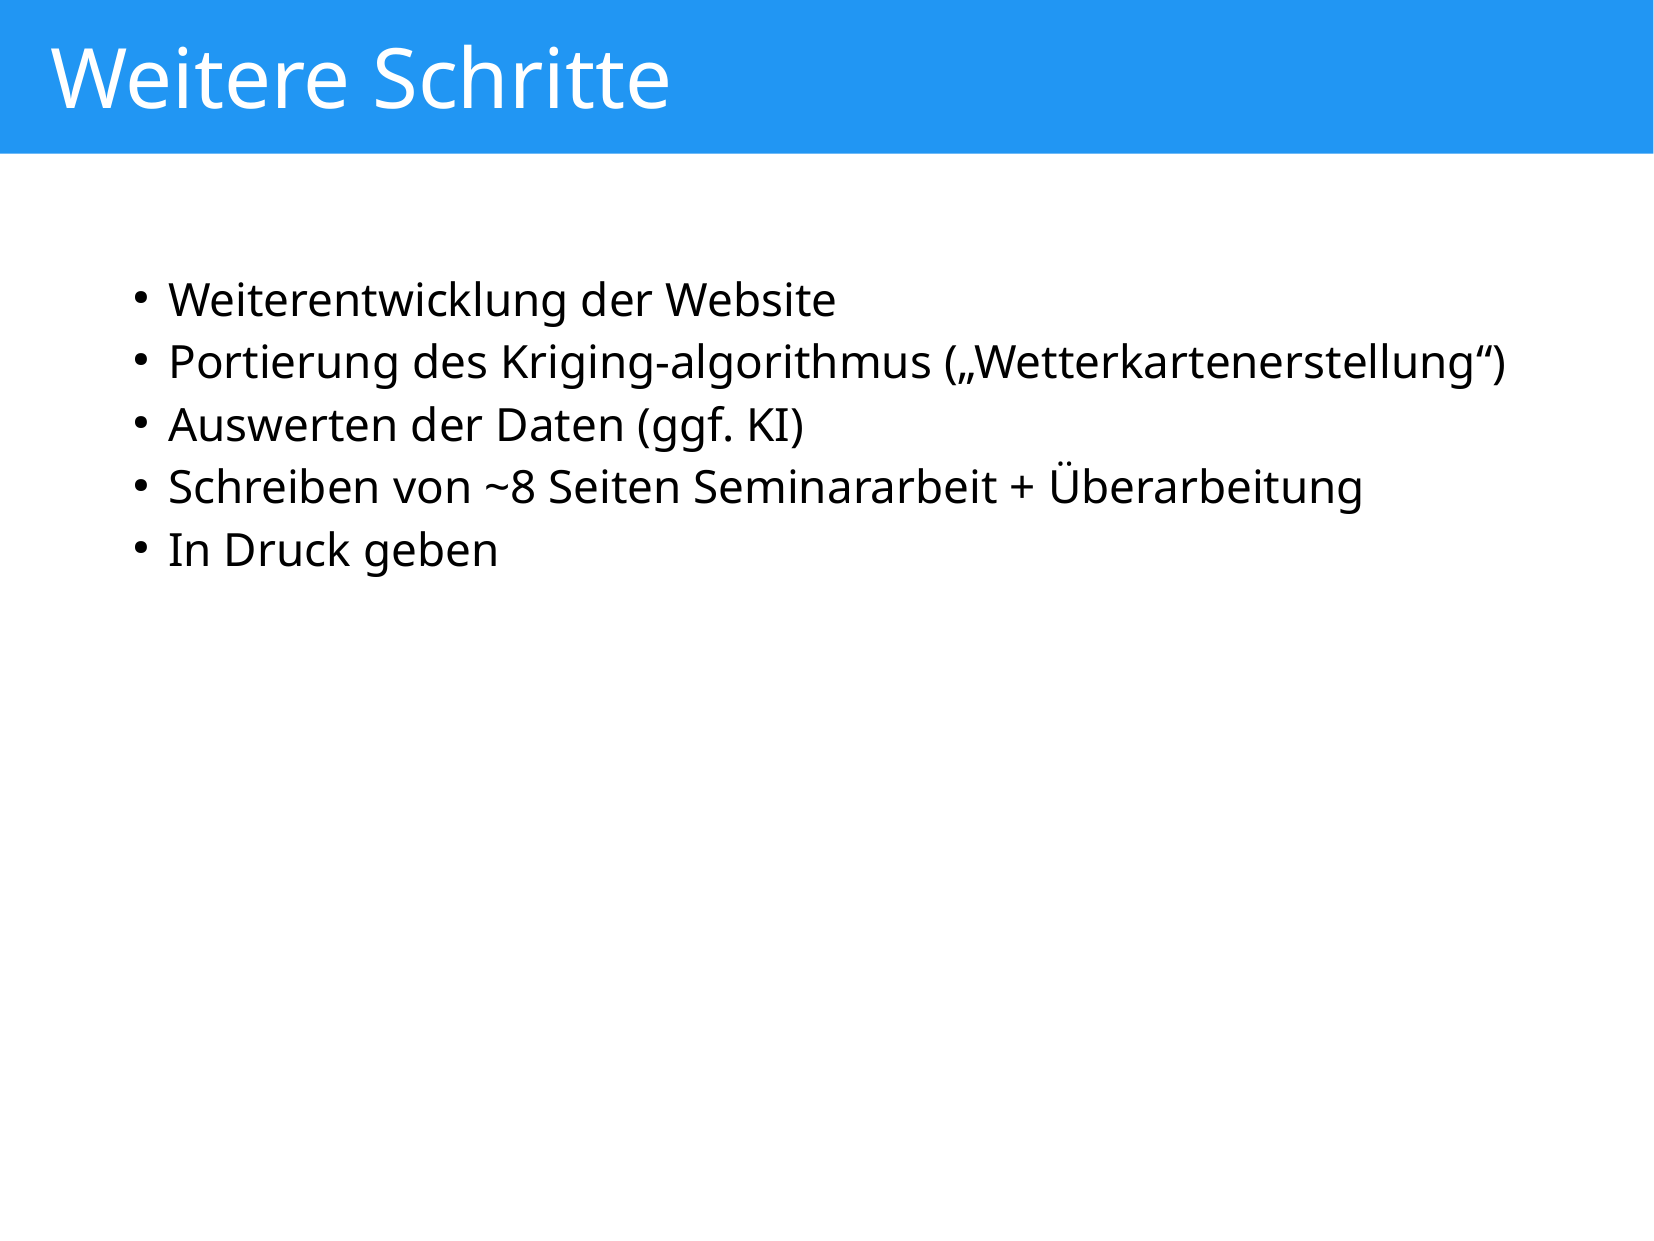

Weitere Schritte
Weiterentwicklung der Website
Portierung des Kriging-algorithmus („Wetterkartenerstellung“)
Auswerten der Daten (ggf. KI)
Schreiben von ~8 Seiten Seminararbeit + Überarbeitung
In Druck geben